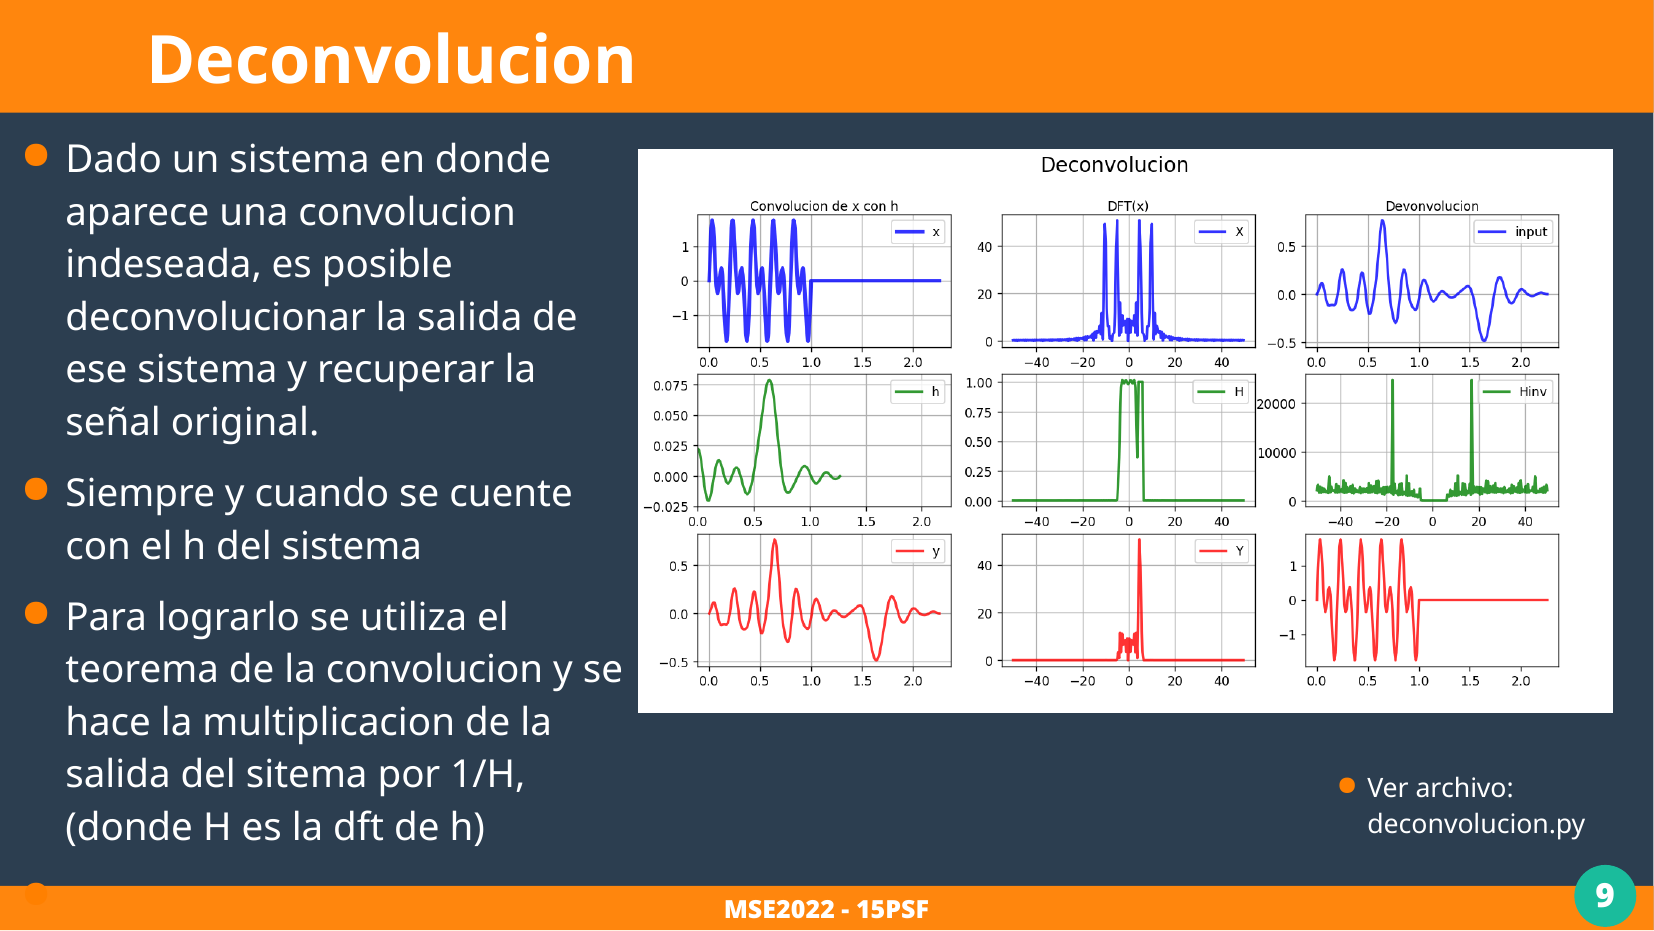

# Deconvolucion
Dado un sistema en donde aparece una convolucion indeseada, es posible deconvolucionar la salida de ese sistema y recuperar la señal original.
Siempre y cuando se cuente con el h del sistema
Para lograrlo se utiliza el teorema de la convolucion y se hace la multiplicacion de la salida del sitema por 1/H, (donde H es la dft de h)
Ver archivo: deconvolucion.py
MSE2022 - 15PSF